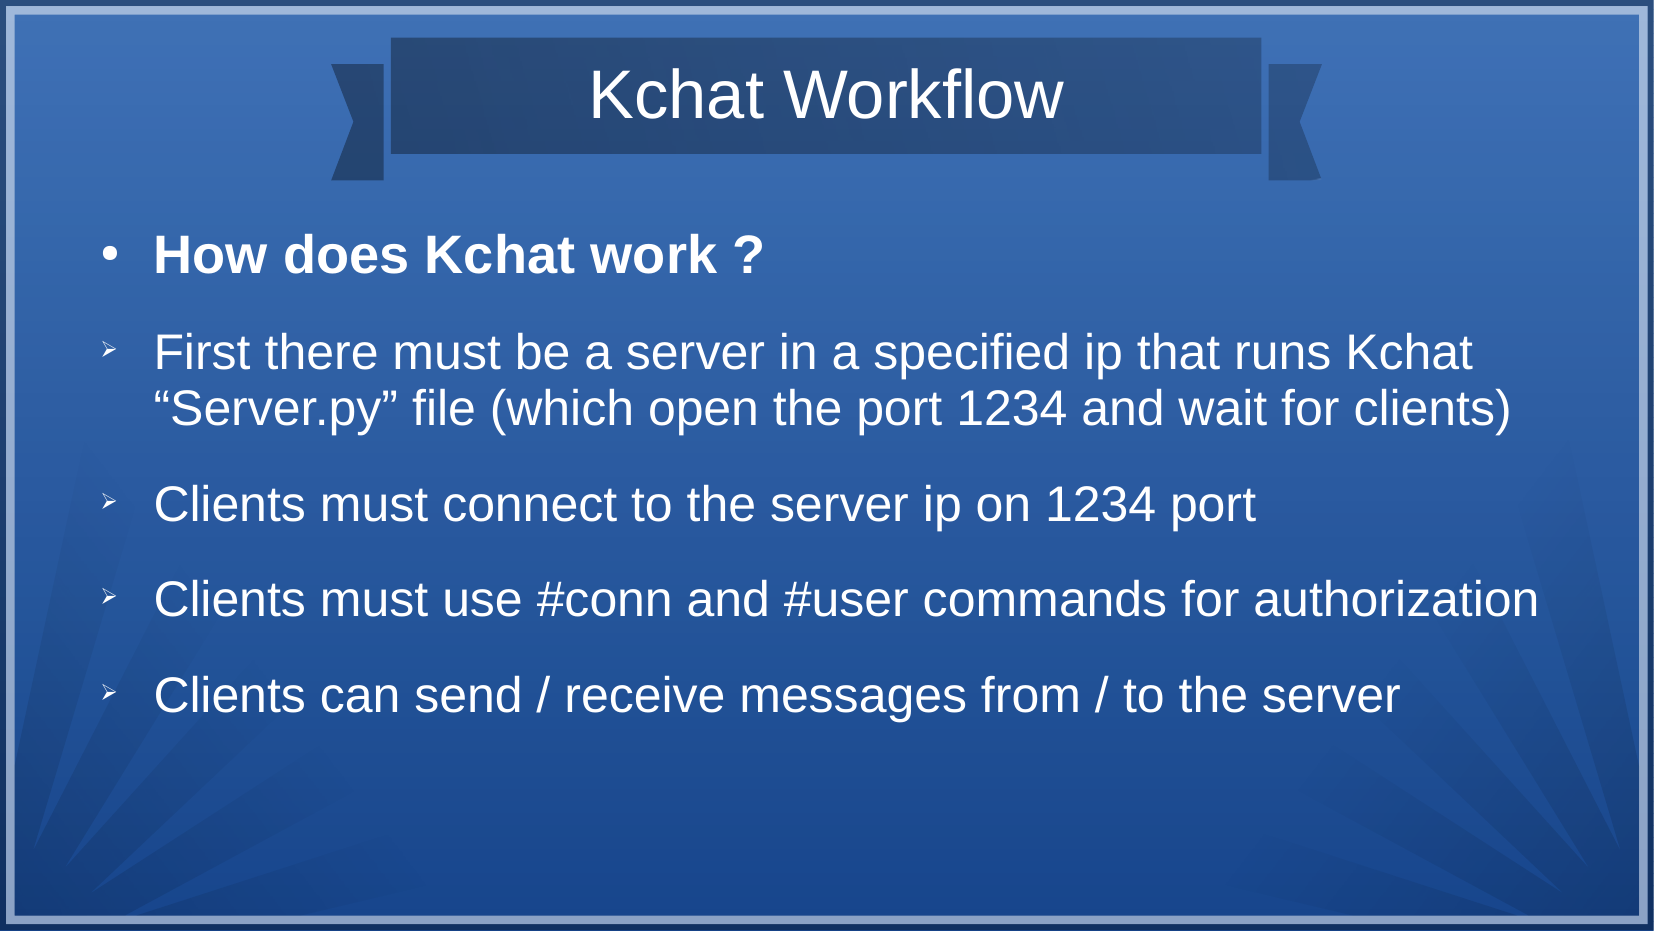

# Kchat Workflow
How does Kchat work ?
First there must be a server in a specified ip that runs Kchat “Server.py” file (which open the port 1234 and wait for clients)
Clients must connect to the server ip on 1234 port
Clients must use #conn and #user commands for authorization
Clients can send / receive messages from / to the server